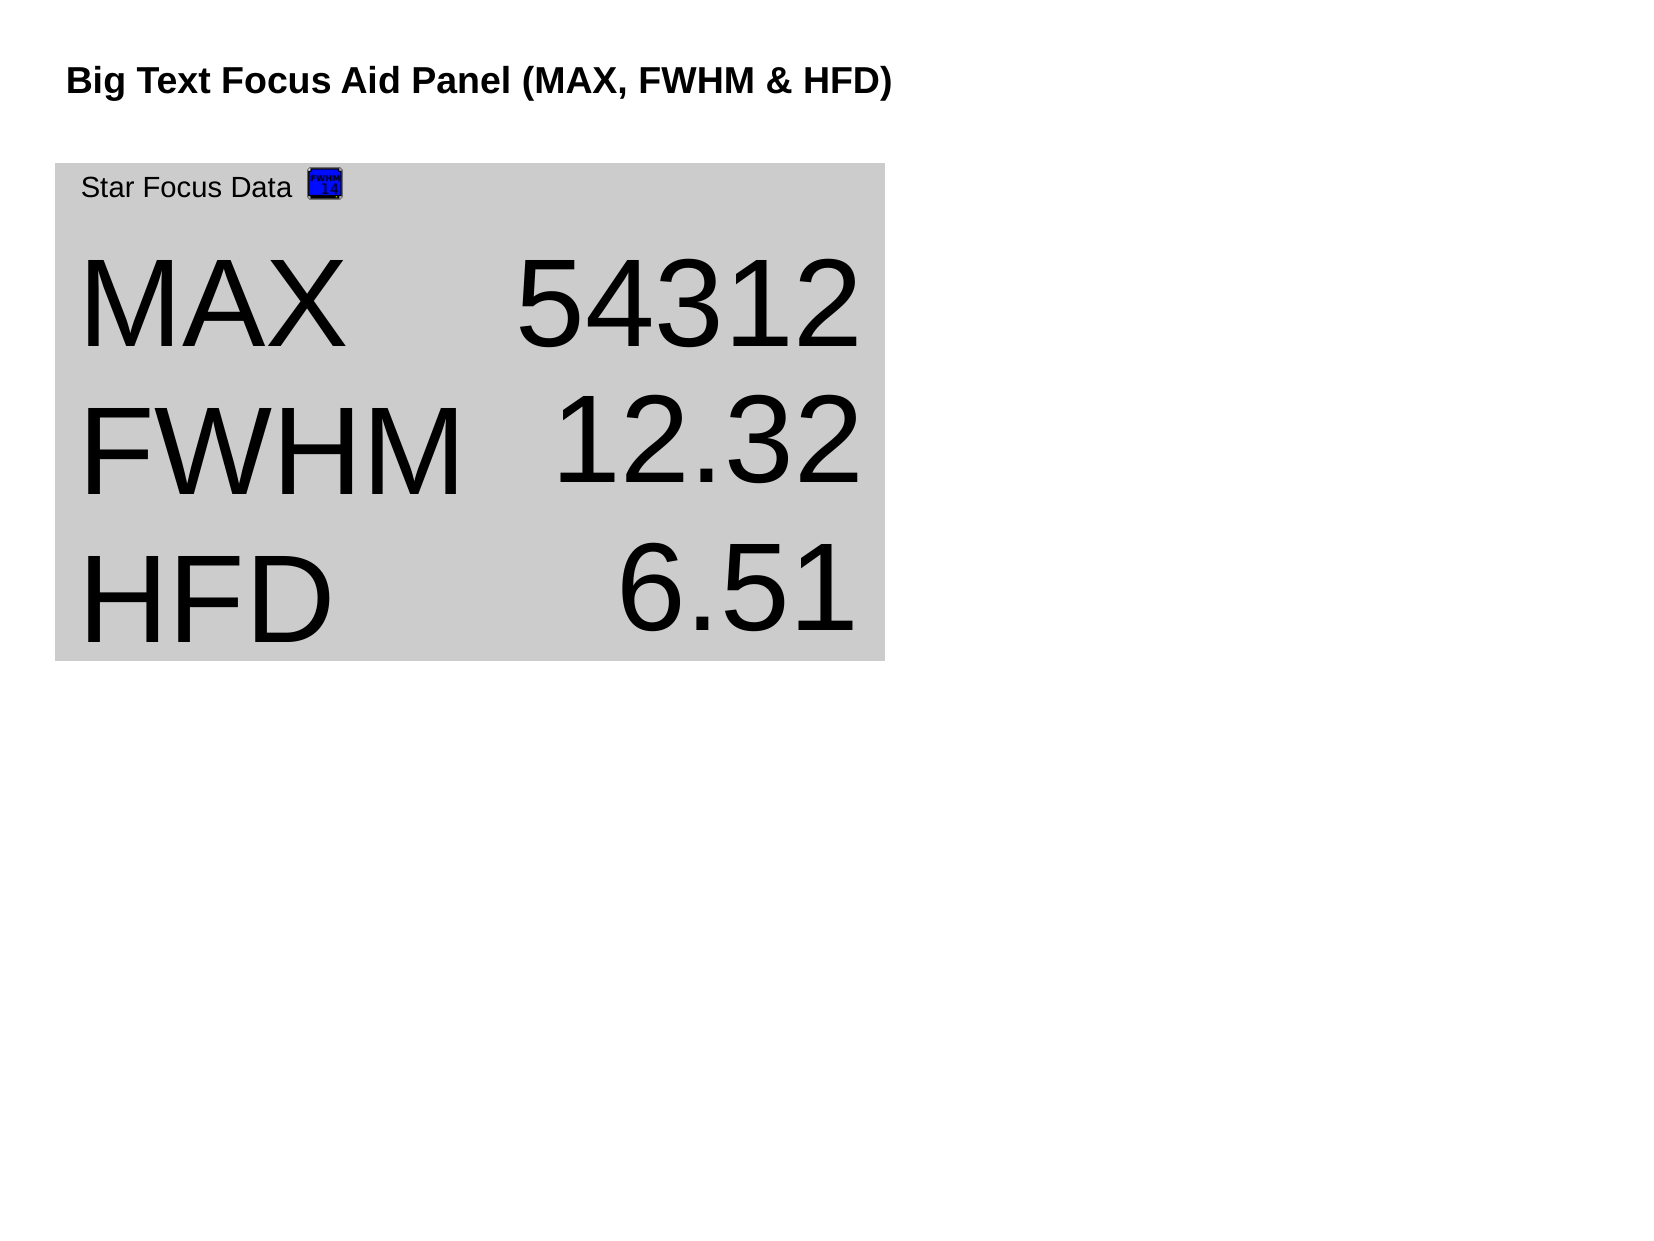

Big Text Focus Aid Panel (MAX, FWHM & HFD)
Star Focus Data
MAX
54312
12.32
FWHM
6.51
HFD